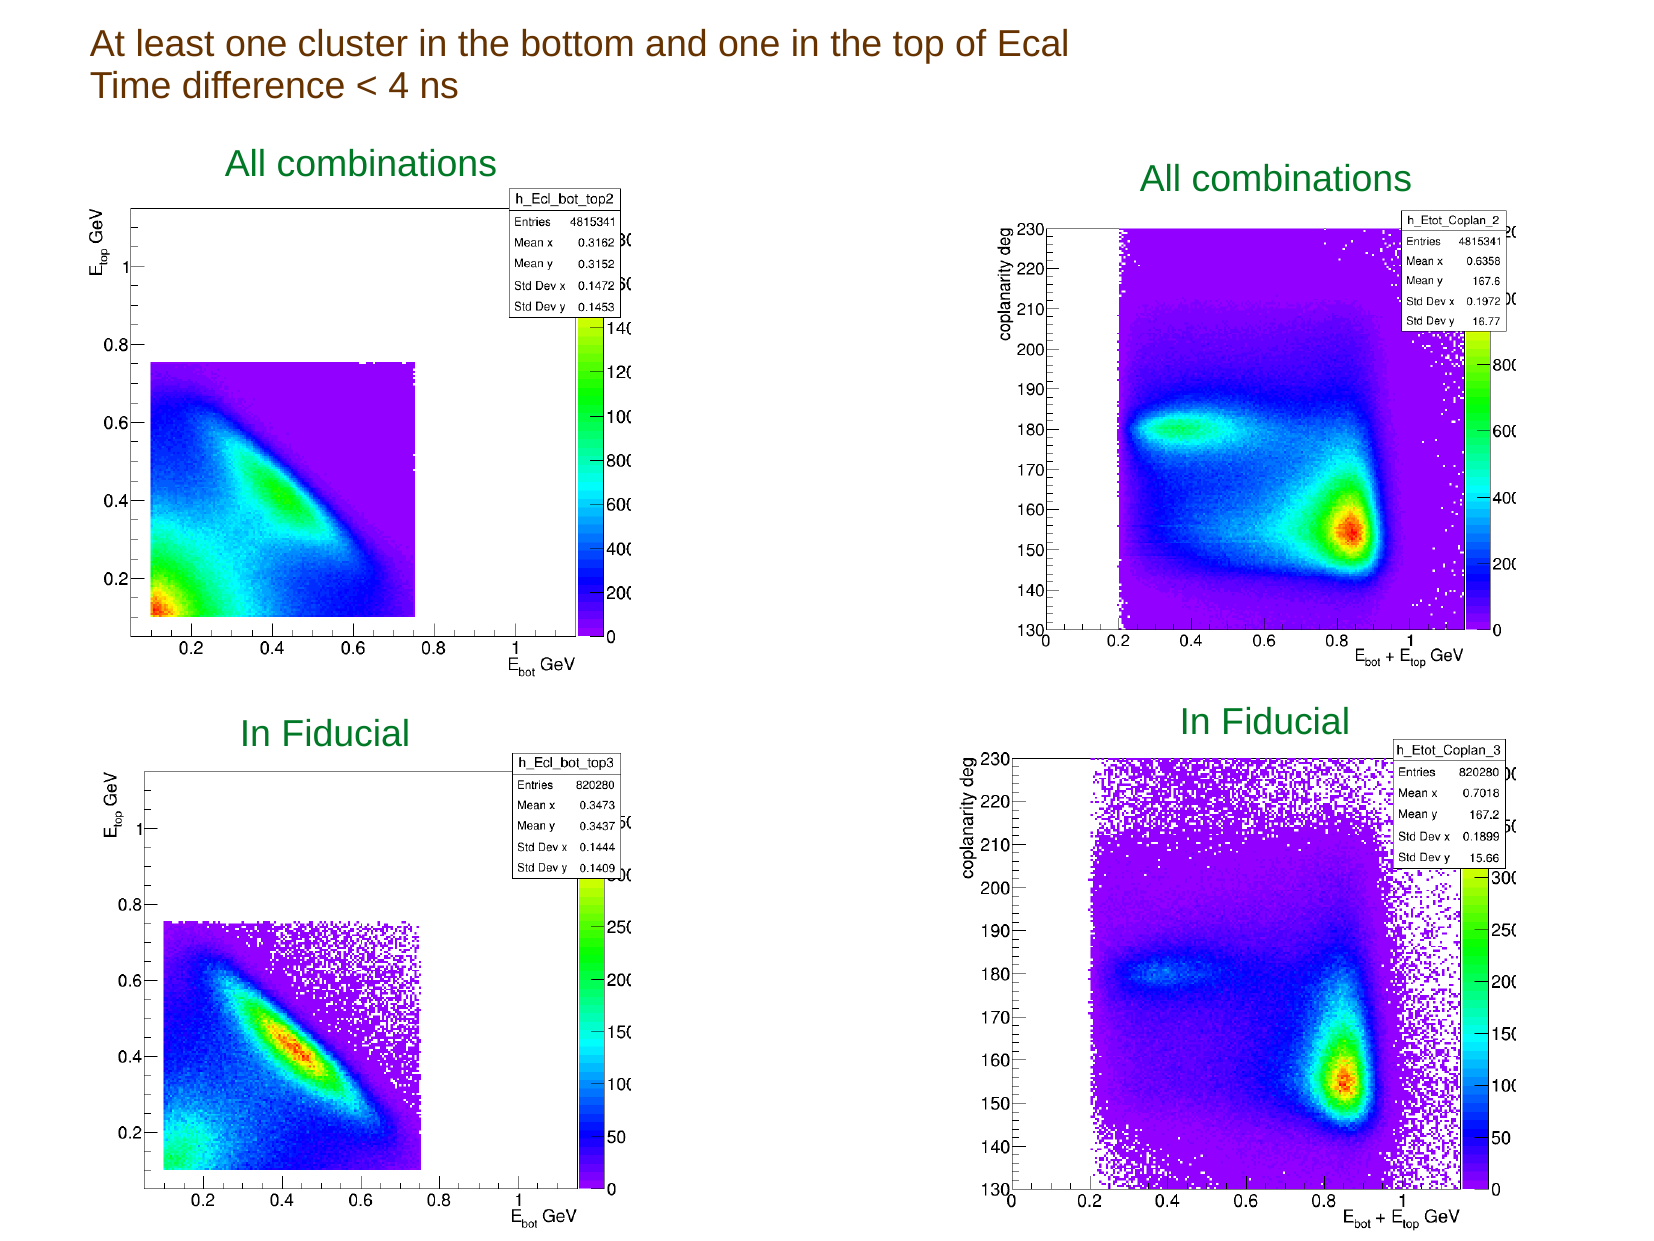

At least one cluster in the bottom and one in the top of Ecal
Time difference < 4 ns
All combinations
All combinations
In Fiducial
In Fiducial